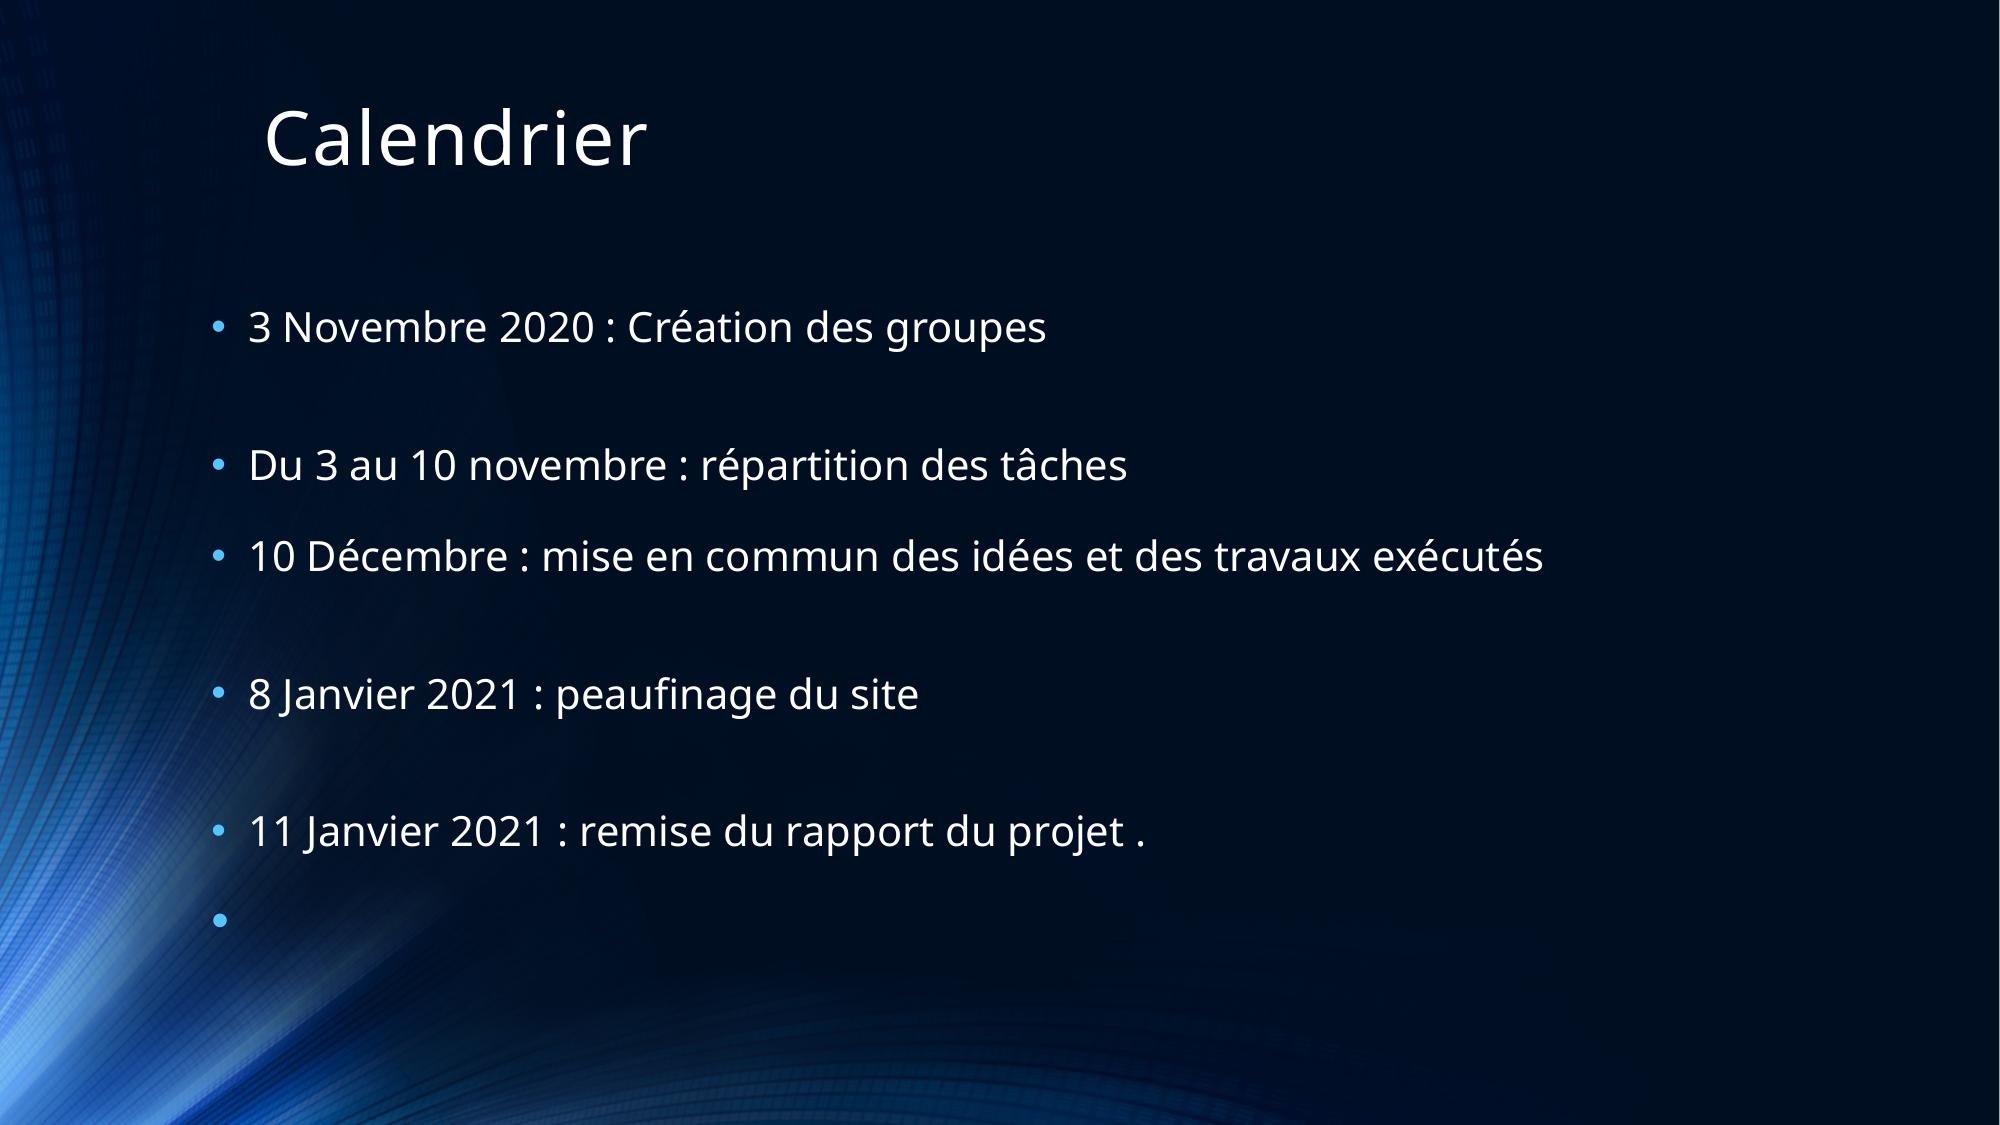

# Calendrier
3 Novembre 2020 : Création des groupes
Du 3 au 10 novembre : répartition des tâches
10 Décembre : mise en commun des idées et des travaux exécutés
8 Janvier 2021 : peaufinage du site
11 Janvier 2021 : remise du rapport du projet .